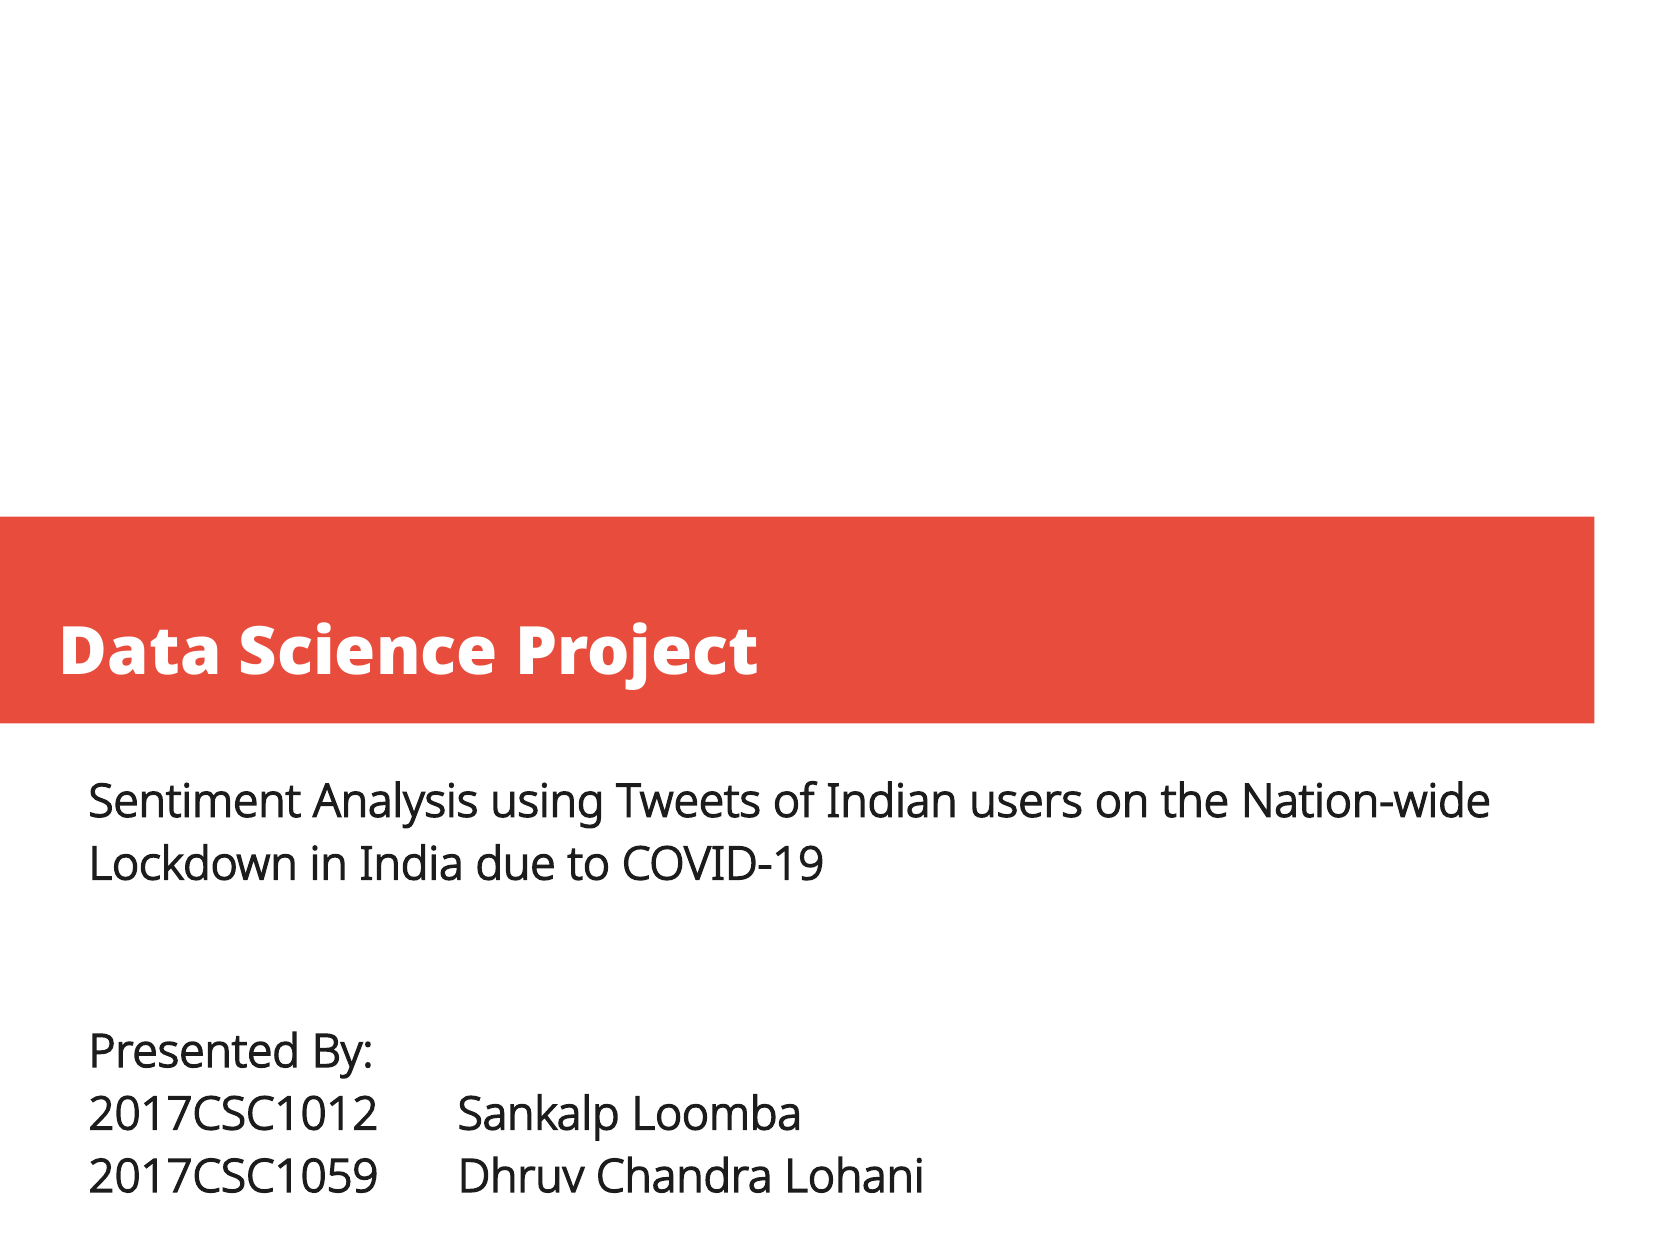

# Data Science Project
Sentiment Analysis using Tweets of Indian users on the Nation-wide Lockdown in India due to COVID-19
Presented By:
2017CSC1012		Sankalp Loomba
2017CSC1059		Dhruv Chandra Lohani